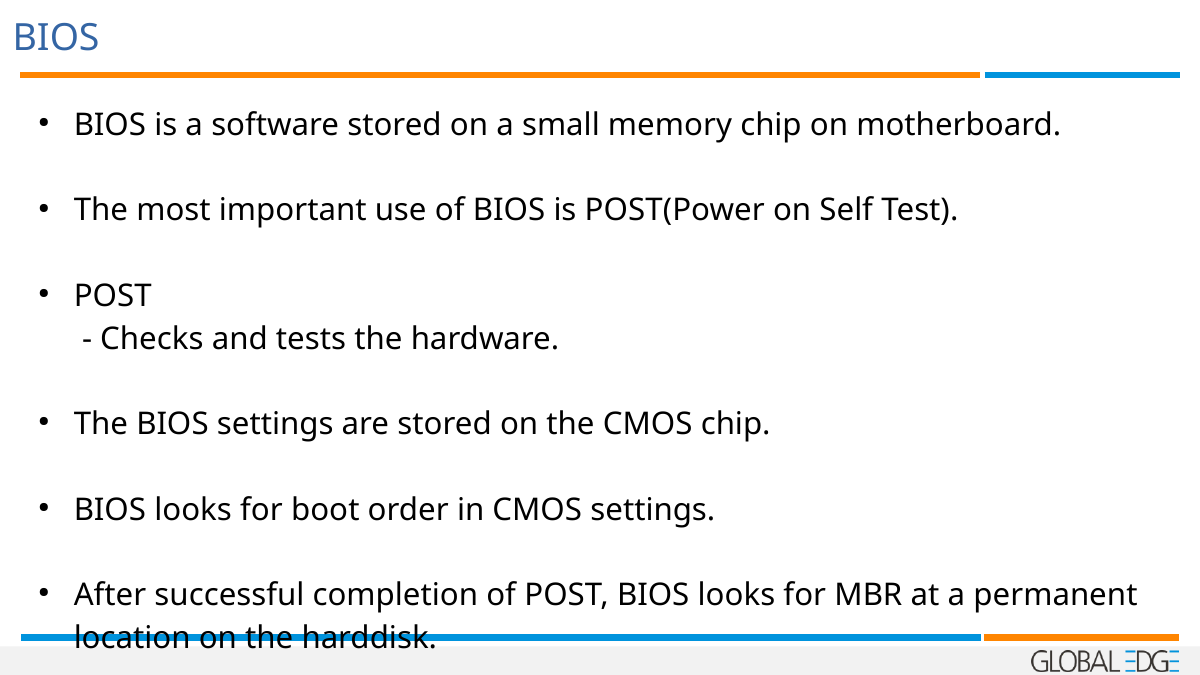

# BIOS
BIOS is a software stored on a small memory chip on motherboard.
The most important use of BIOS is POST(Power on Self Test).
POST
 - Checks and tests the hardware.
The BIOS settings are stored on the CMOS chip.
BIOS looks for boot order in CMOS settings.
After successful completion of POST, BIOS looks for MBR at a permanent location on the harddisk.